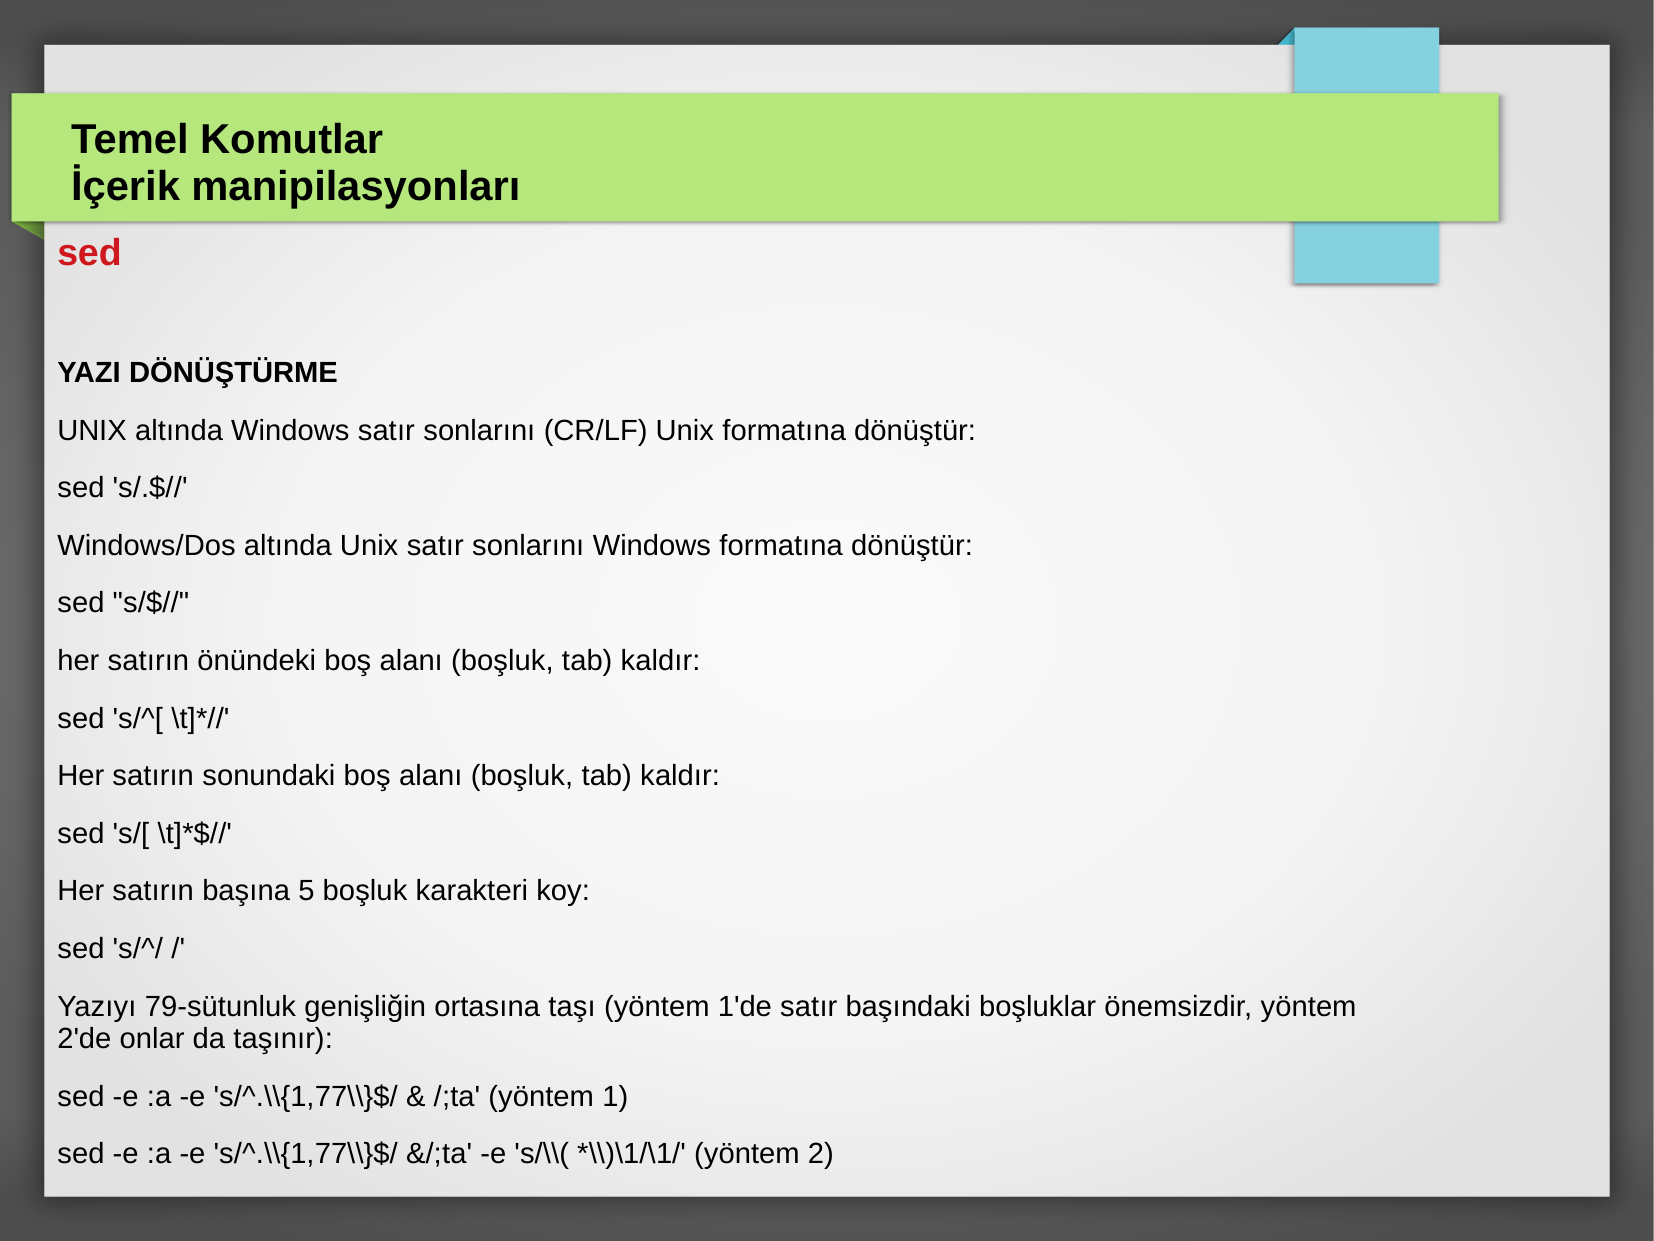

Temel Komutlar
İçerik manipilasyonları
sed
YAZI DÖNÜŞTÜRME
UNIX altında Windows satır sonlarını (CR/LF) Unix formatına dönüştür:
sed 's/.$//'
Windows/Dos altında Unix satır sonlarını Windows formatına dönüştür:
sed "s/$//"
her satırın önündeki boş alanı (boşluk, tab) kaldır:
sed 's/^[ \t]*//'
Her satırın sonundaki boş alanı (boşluk, tab) kaldır:
sed 's/[ \t]*$//'
Her satırın başına 5 boşluk karakteri koy:
sed 's/^/ /'
Yazıyı 79-sütunluk genişliğin ortasına taşı (yöntem 1'de satır başındaki boşluklar önemsizdir, yöntem 2'de onlar da taşınır):
sed -e :a -e 's/^.\\{1,77\\}$/ & /;ta' (yöntem 1)
sed -e :a -e 's/^.\\{1,77\\}$/ &/;ta' -e 's/\\( *\\)\1/\1/' (yöntem 2)